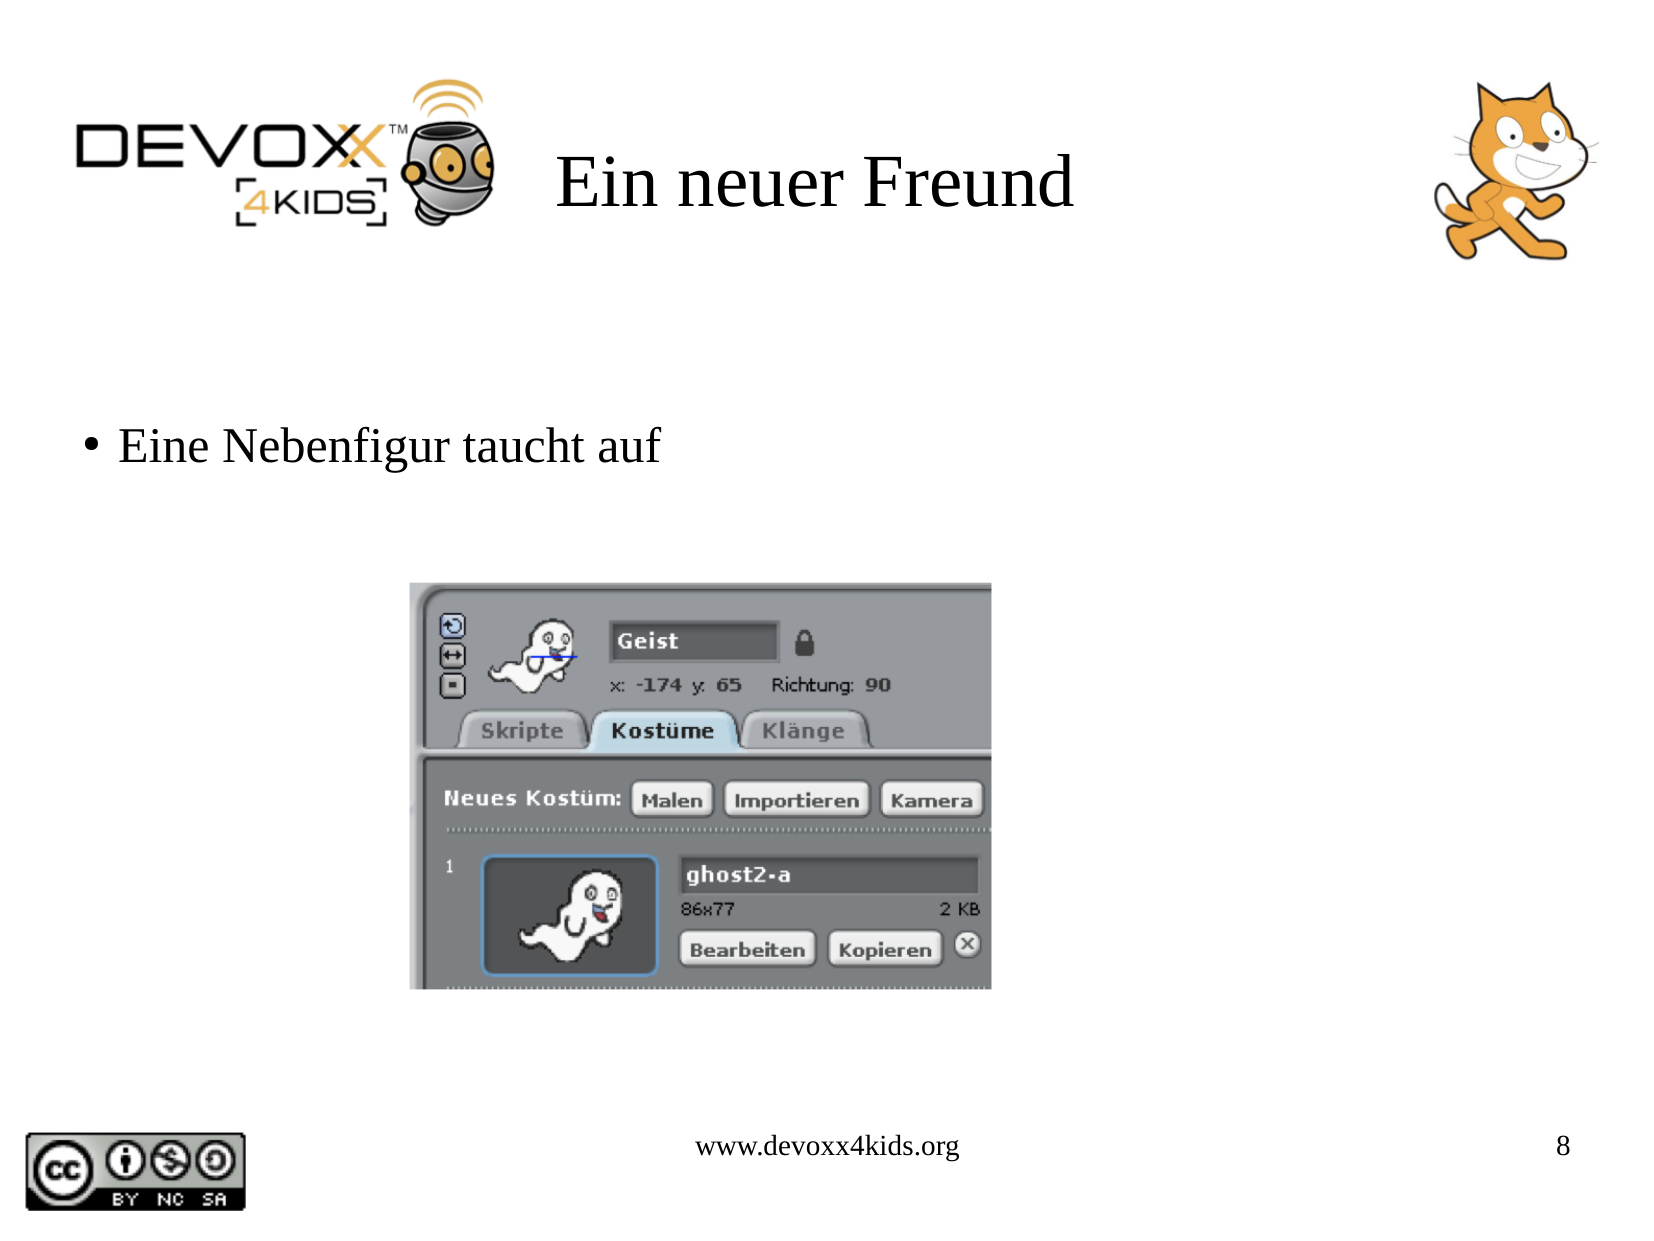

# Ein neuer Freund
Eine Nebenfigur taucht auf
www.devoxx4kids.org
8